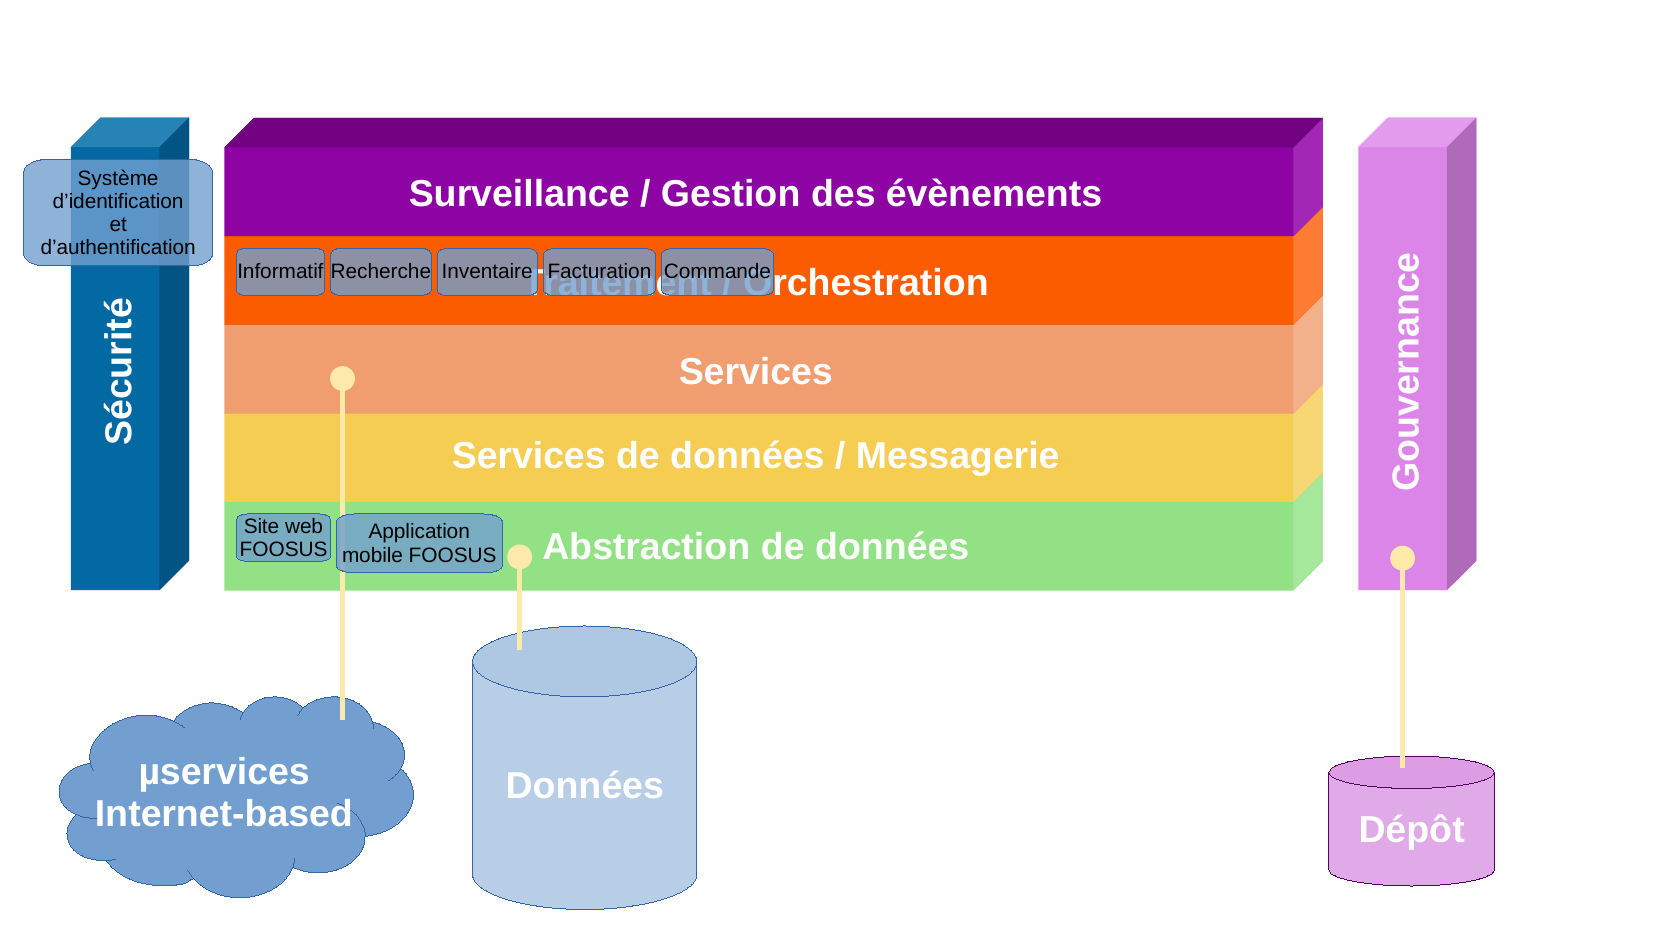

Surveillance / Gestion des évènements
Système
d’identification
et
d’authentification
Traitement / Orchestration
Informatif
Recherche
Inventaire
Facturation
Commande
Sécurité
Gouvernance
Services
Services de données / Messagerie
Abstraction de données
Site web
FOOSUS
Application
mobile FOOSUS
Données
µservices
Internet-based
Dépôt
Nouveaux µservices